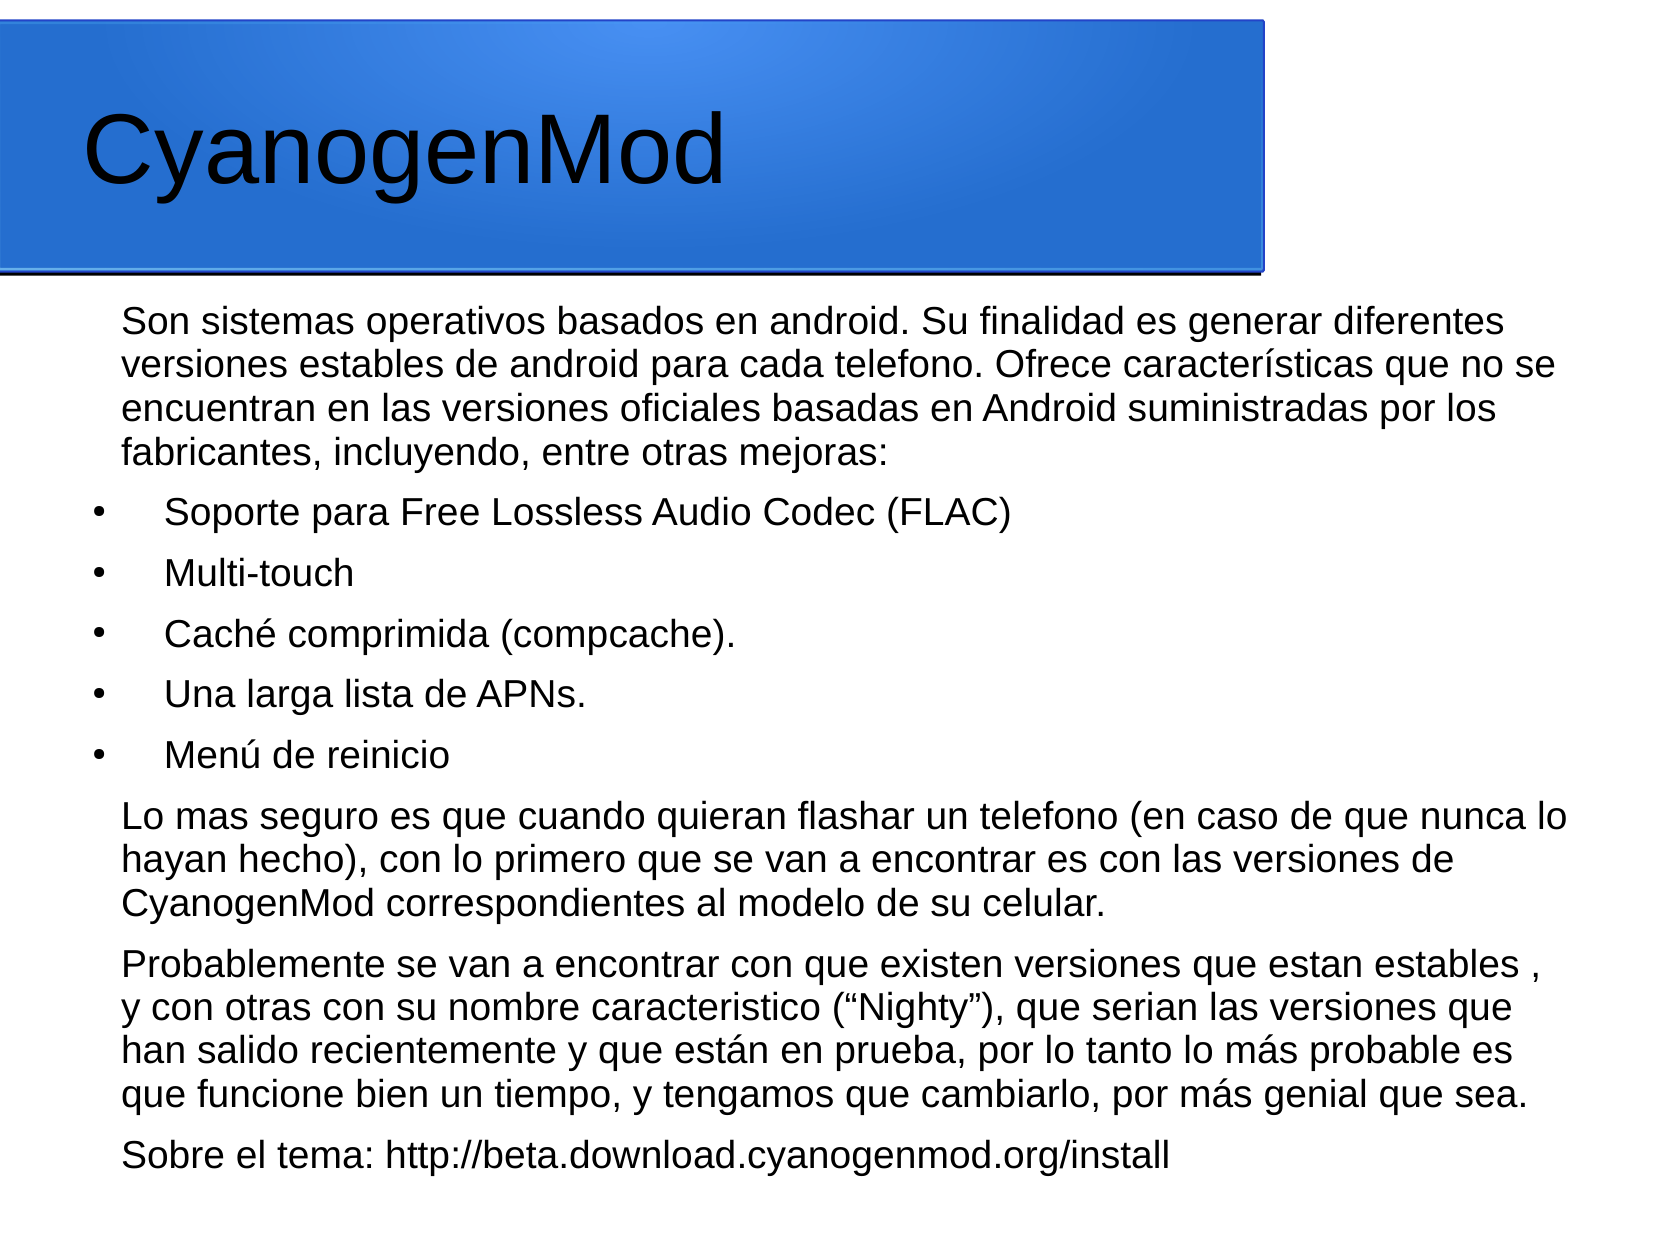

# CyanogenMod
Son sistemas operativos basados en android. Su finalidad es generar diferentes versiones estables de android para cada telefono. Ofrece características que no se encuentran en las versiones oficiales basadas en Android suministradas por los fabricantes, incluyendo, entre otras mejoras:
 Soporte para Free Lossless Audio Codec (FLAC)
 Multi-touch
 Caché comprimida (compcache).
 Una larga lista de APNs.
 Menú de reinicio
Lo mas seguro es que cuando quieran flashar un telefono (en caso de que nunca lo hayan hecho), con lo primero que se van a encontrar es con las versiones de CyanogenMod correspondientes al modelo de su celular.
Probablemente se van a encontrar con que existen versiones que estan estables , y con otras con su nombre caracteristico (“Nighty”), que serian las versiones que han salido recientemente y que están en prueba, por lo tanto lo más probable es que funcione bien un tiempo, y tengamos que cambiarlo, por más genial que sea.
Sobre el tema: http://beta.download.cyanogenmod.org/install